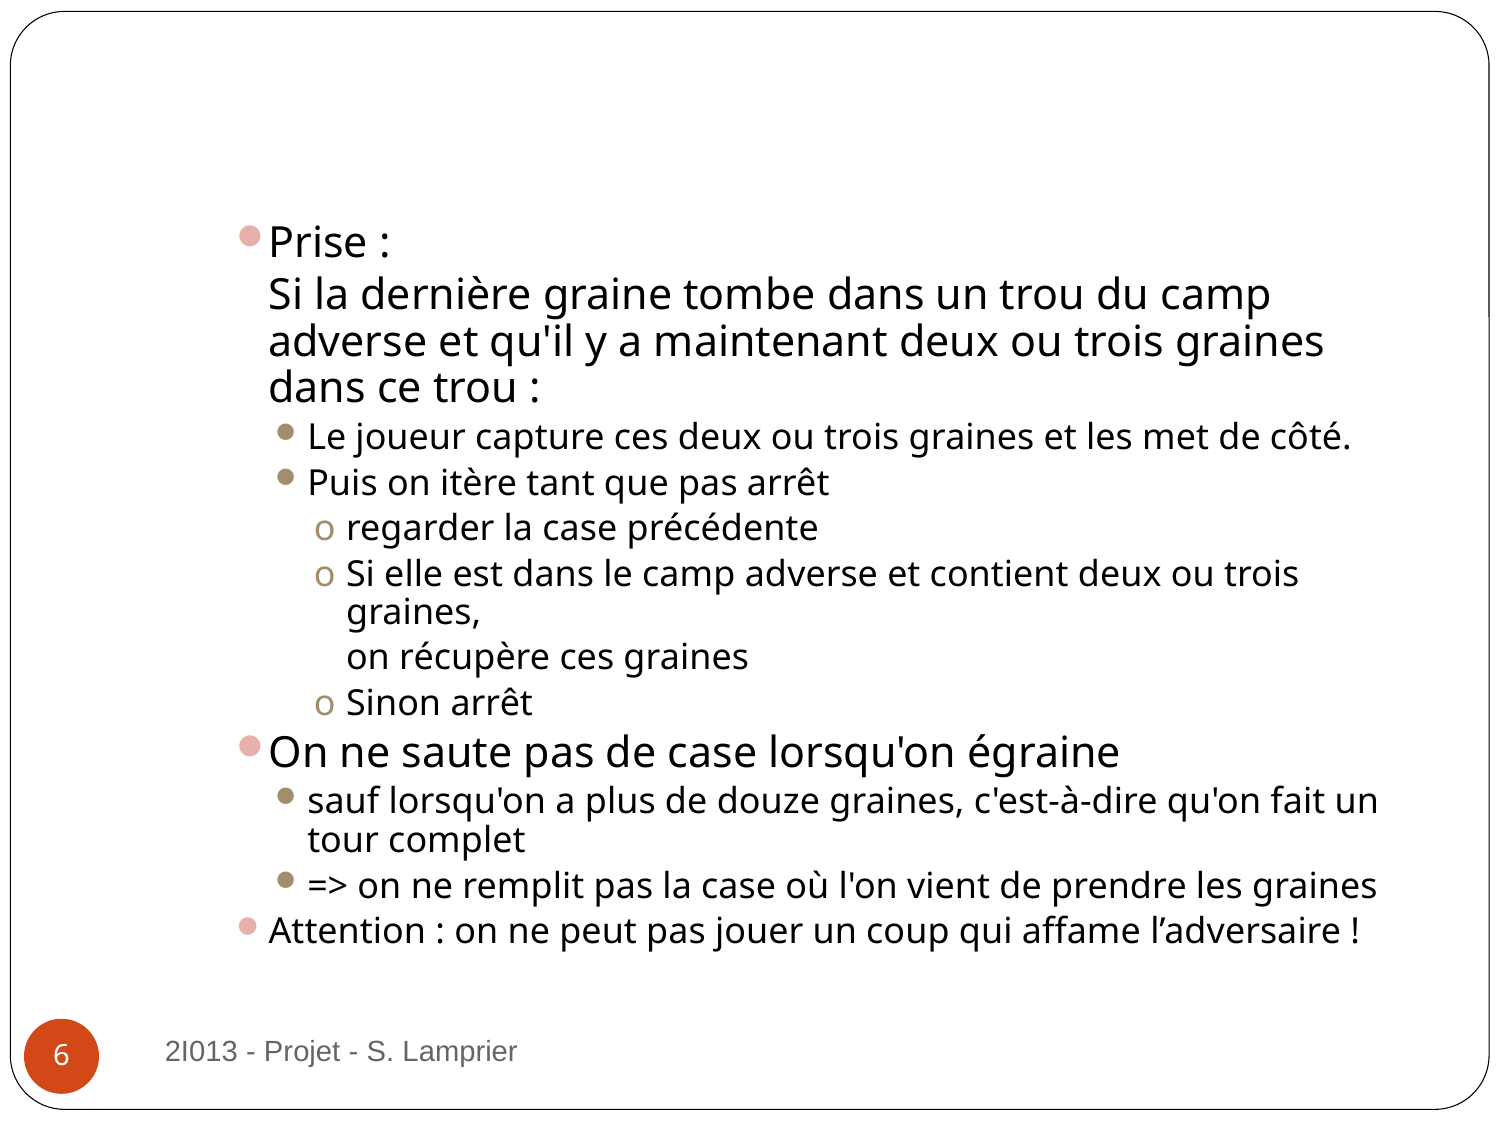

#
Prise :
 	Si la dernière graine tombe dans un trou du camp adverse et qu'il y a maintenant deux ou trois graines dans ce trou :
Le joueur capture ces deux ou trois graines et les met de côté.
Puis on itère tant que pas arrêt
regarder la case précédente
Si elle est dans le camp adverse et contient deux ou trois graines,
 	on récupère ces graines
Sinon arrêt
On ne saute pas de case lorsqu'on égraine
sauf lorsqu'on a plus de douze graines, c'est-à-dire qu'on fait un tour complet
=> on ne remplit pas la case où l'on vient de prendre les graines
Attention : on ne peut pas jouer un coup qui affame l’adversaire !
2I013 - Projet - S. Lamprier